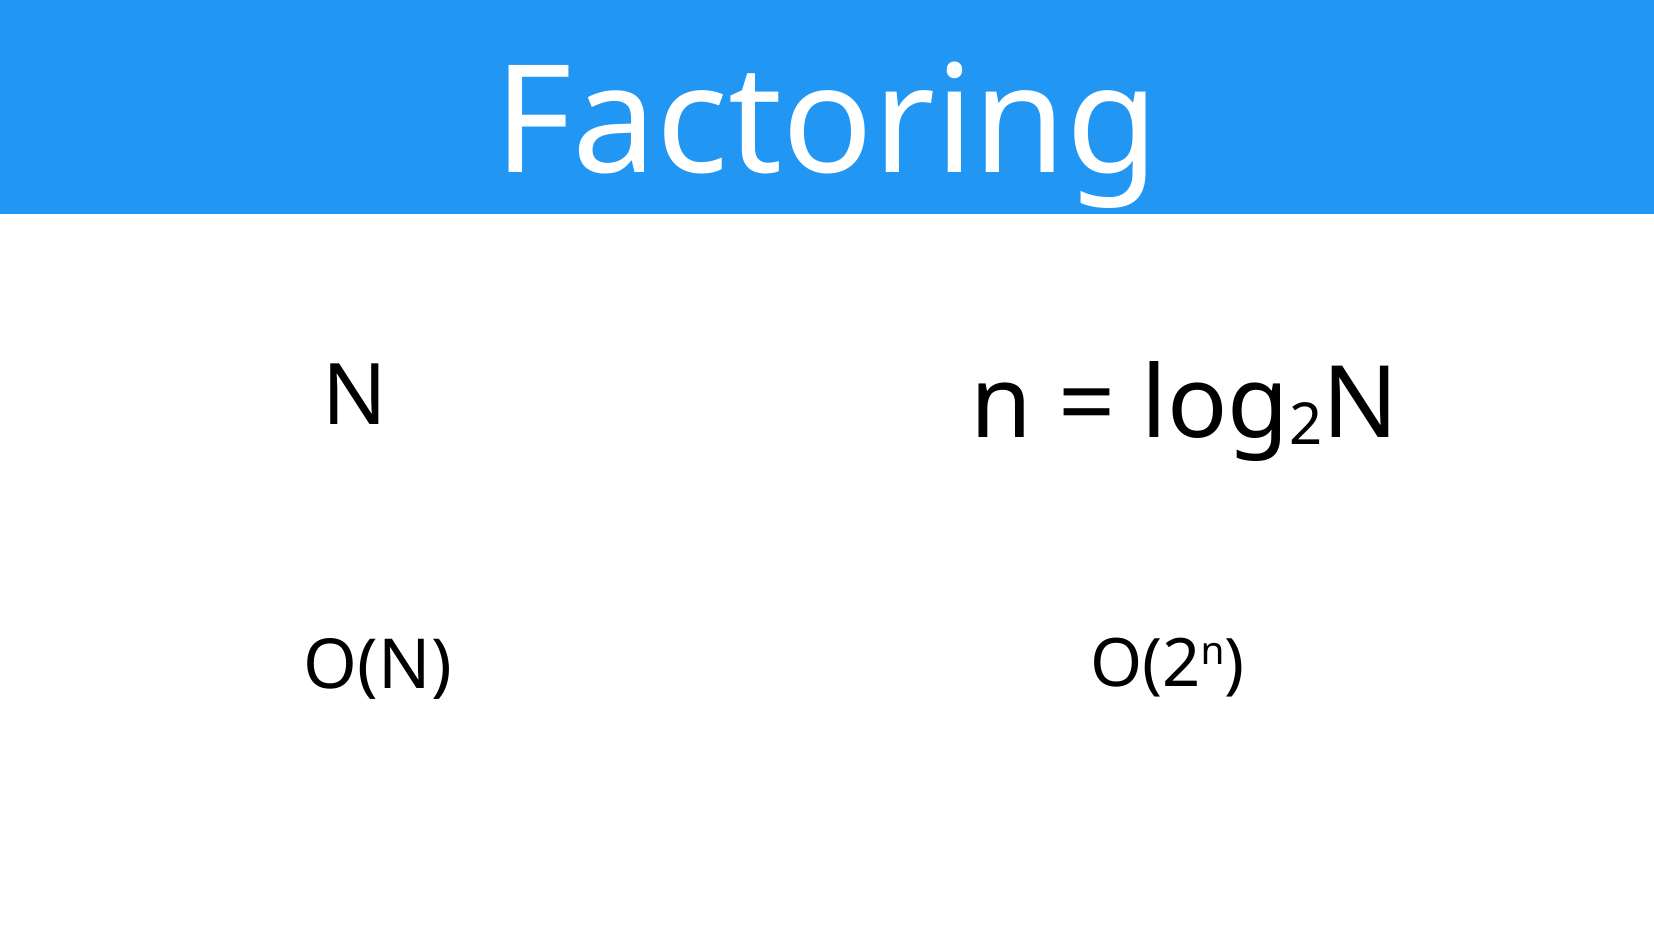

# Factoring
n = log2N
N
O(N)
O(2n)